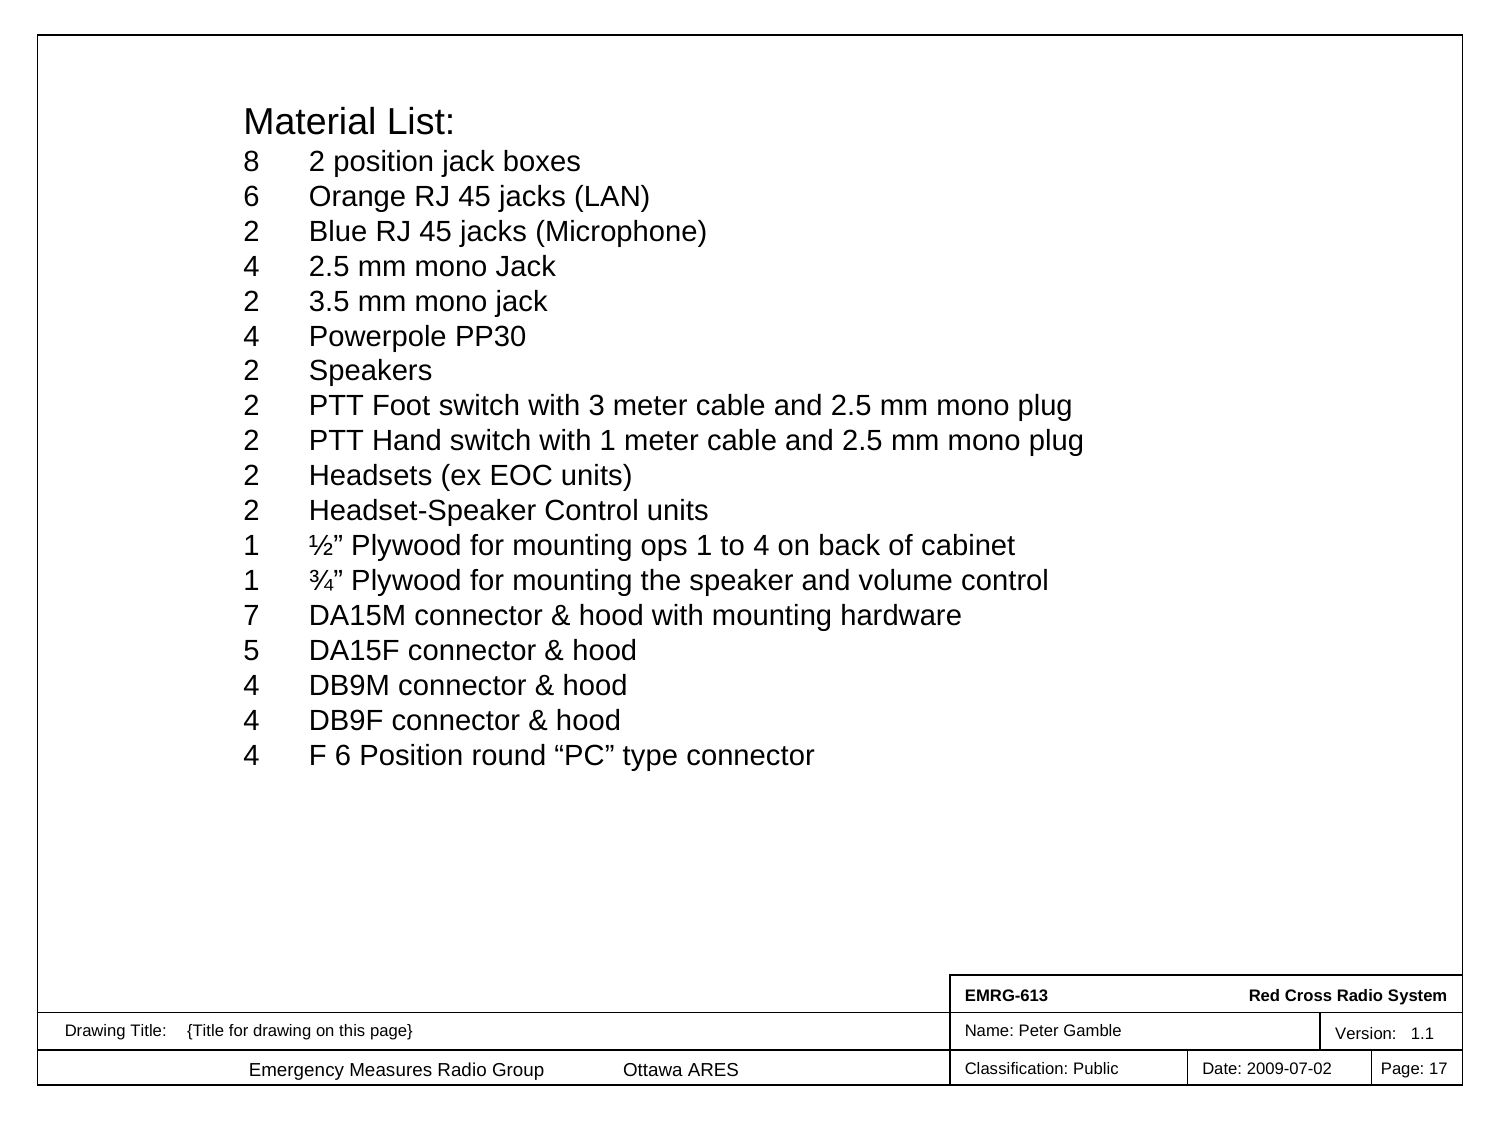

Material List:
8 2 position jack boxes
6 Orange RJ 45 jacks (LAN)
2 Blue RJ 45 jacks (Microphone)
4 2.5 mm mono Jack
2 3.5 mm mono jack
4 Powerpole PP30
2 Speakers
2 PTT Foot switch with 3 meter cable and 2.5 mm mono plug
2 PTT Hand switch with 1 meter cable and 2.5 mm mono plug
2 Headsets (ex EOC units)
2 Headset-Speaker Control units
1 ½” Plywood for mounting ops 1 to 4 on back of cabinet
1 ¾” Plywood for mounting the speaker and volume control
7 DA15M connector & hood with mounting hardware
5 DA15F connector & hood
4 DB9M connector & hood
4 DB9F connector & hood
4 F 6 Position round “PC” type connector
{Title for drawing on this page}
Emergency Measures Radio Group Ottawa ARES
Page: